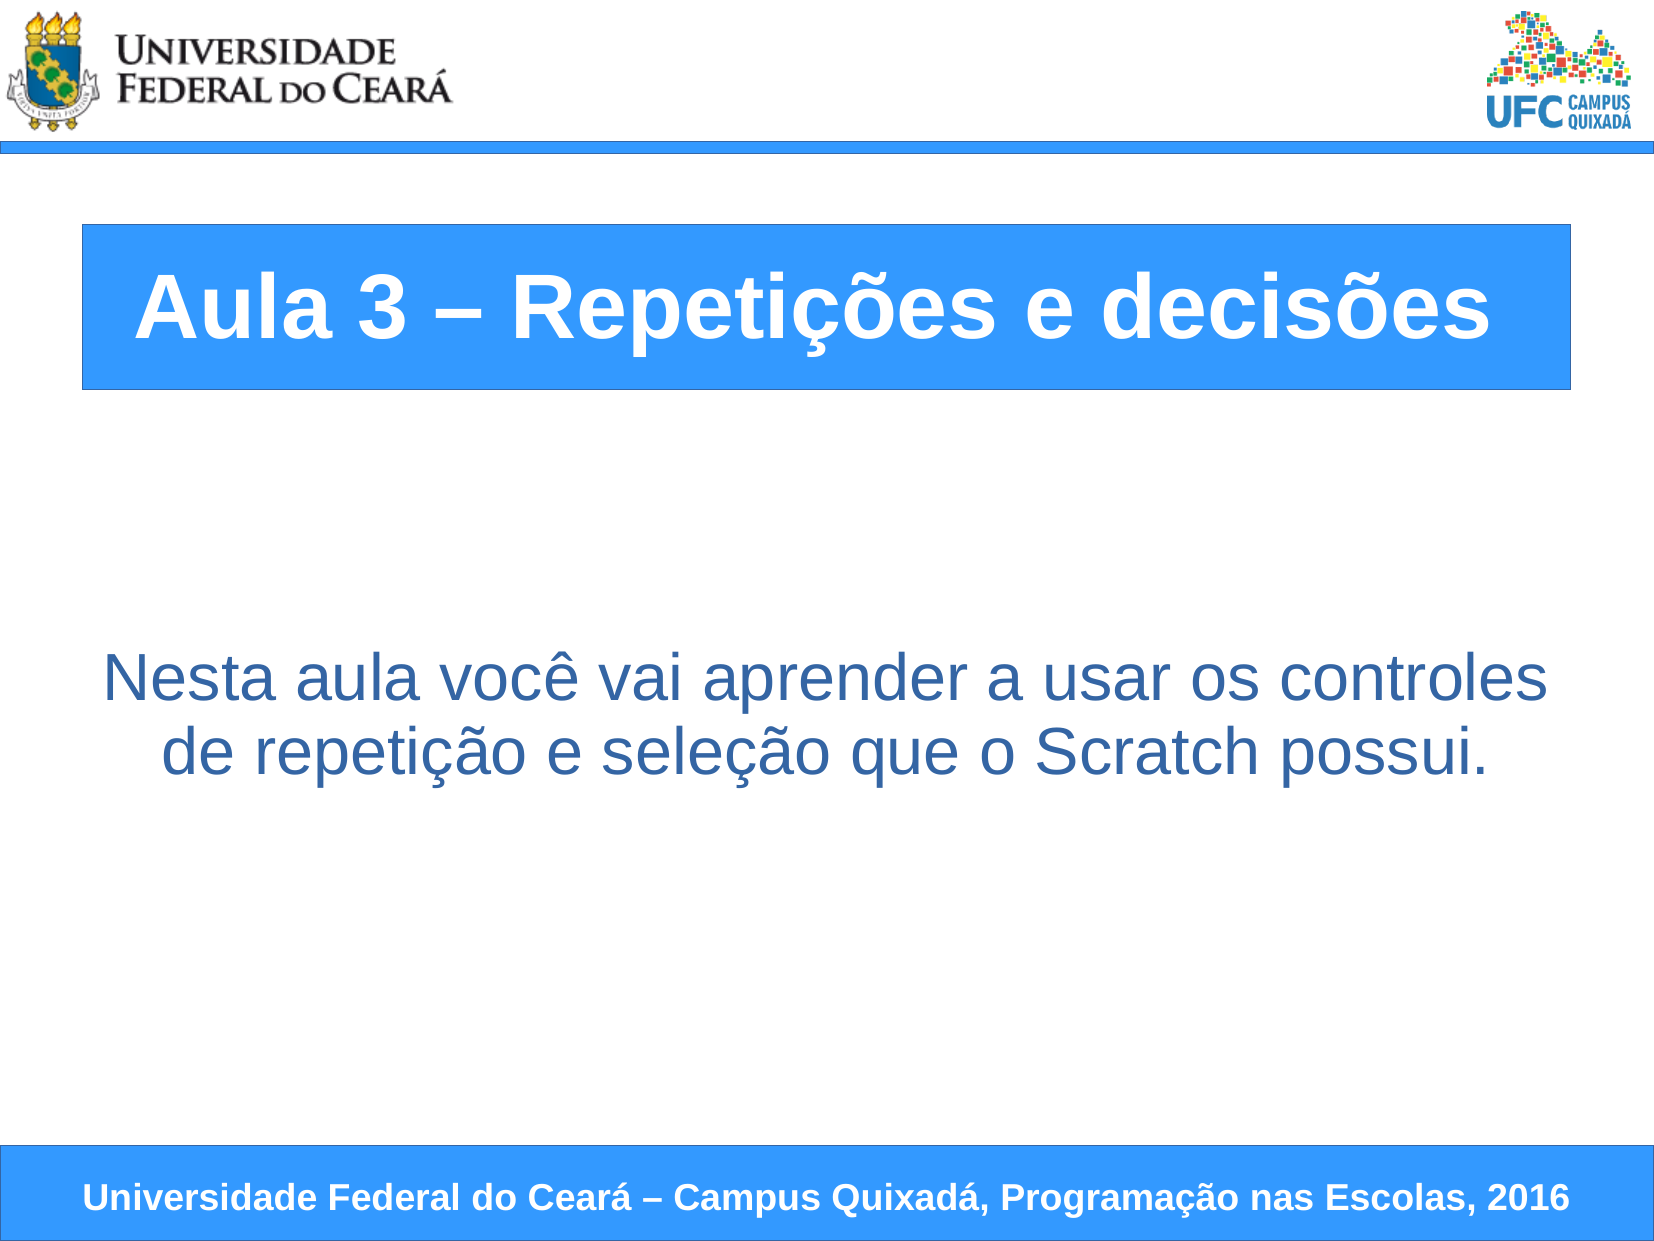

Aula 3 – Repetições e decisões
# Nesta aula você vai aprender a usar os controles de repetição e seleção que o Scratch possui.
Universidade Federal do Ceará – Campus Quixadá, Programação nas Escolas, 2016